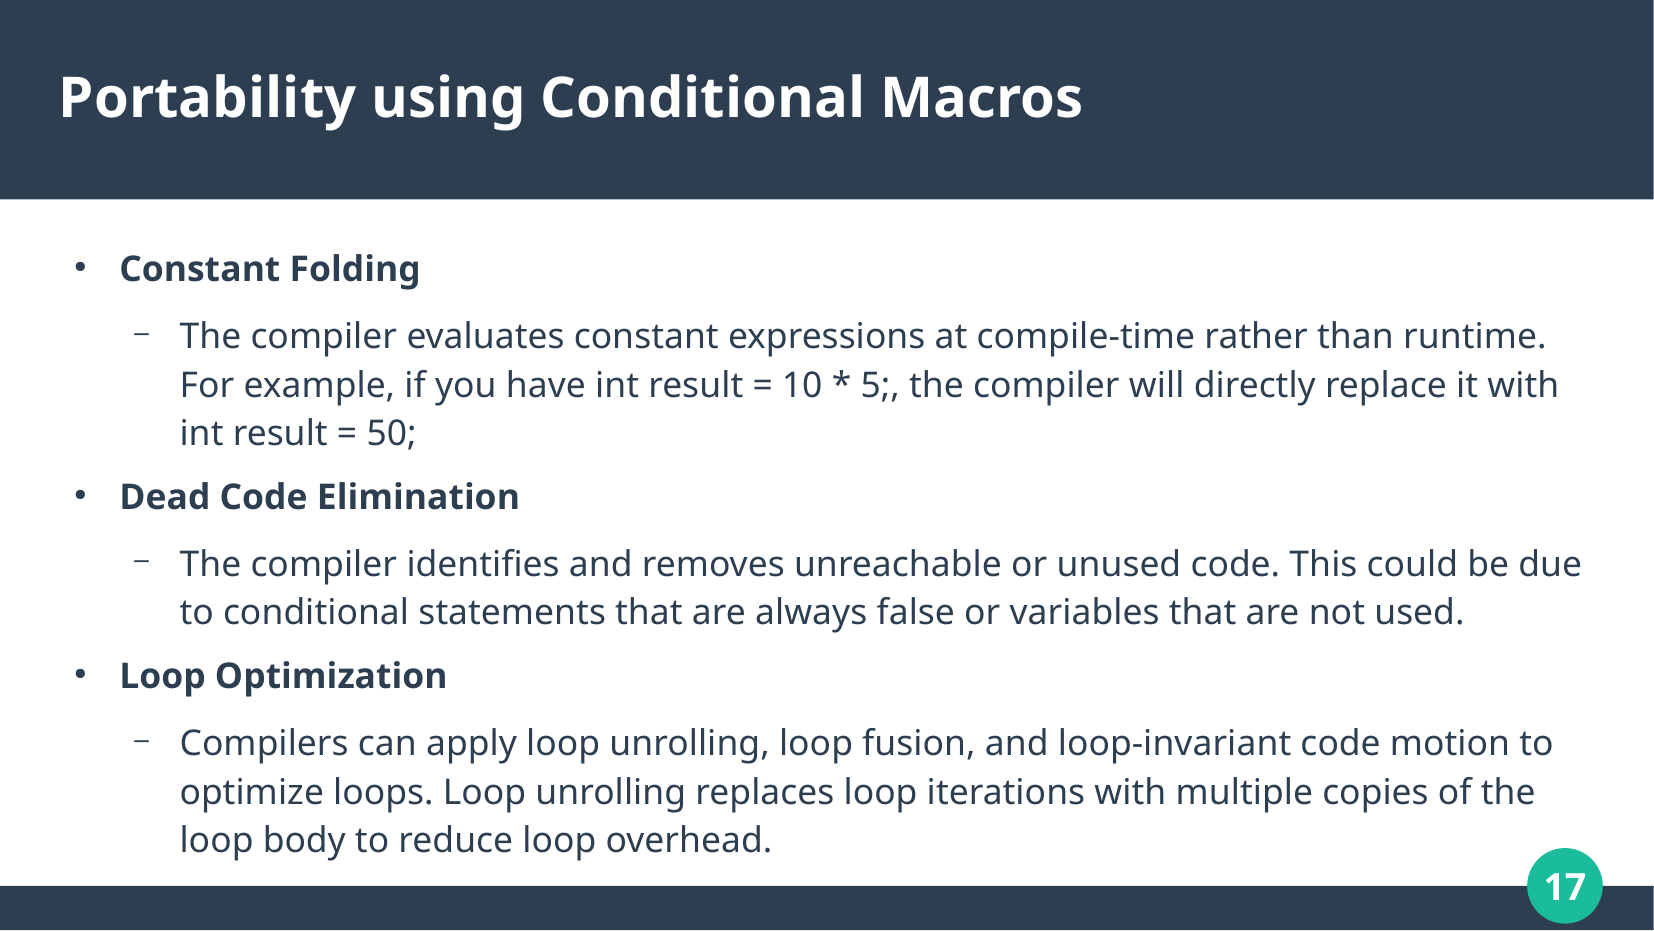

# Portability using Conditional Macros
Constant Folding
The compiler evaluates constant expressions at compile-time rather than runtime. For example, if you have int result = 10 * 5;, the compiler will directly replace it with int result = 50;
Dead Code Elimination
The compiler identifies and removes unreachable or unused code. This could be due to conditional statements that are always false or variables that are not used.
Loop Optimization
Compilers can apply loop unrolling, loop fusion, and loop-invariant code motion to optimize loops. Loop unrolling replaces loop iterations with multiple copies of the loop body to reduce loop overhead.